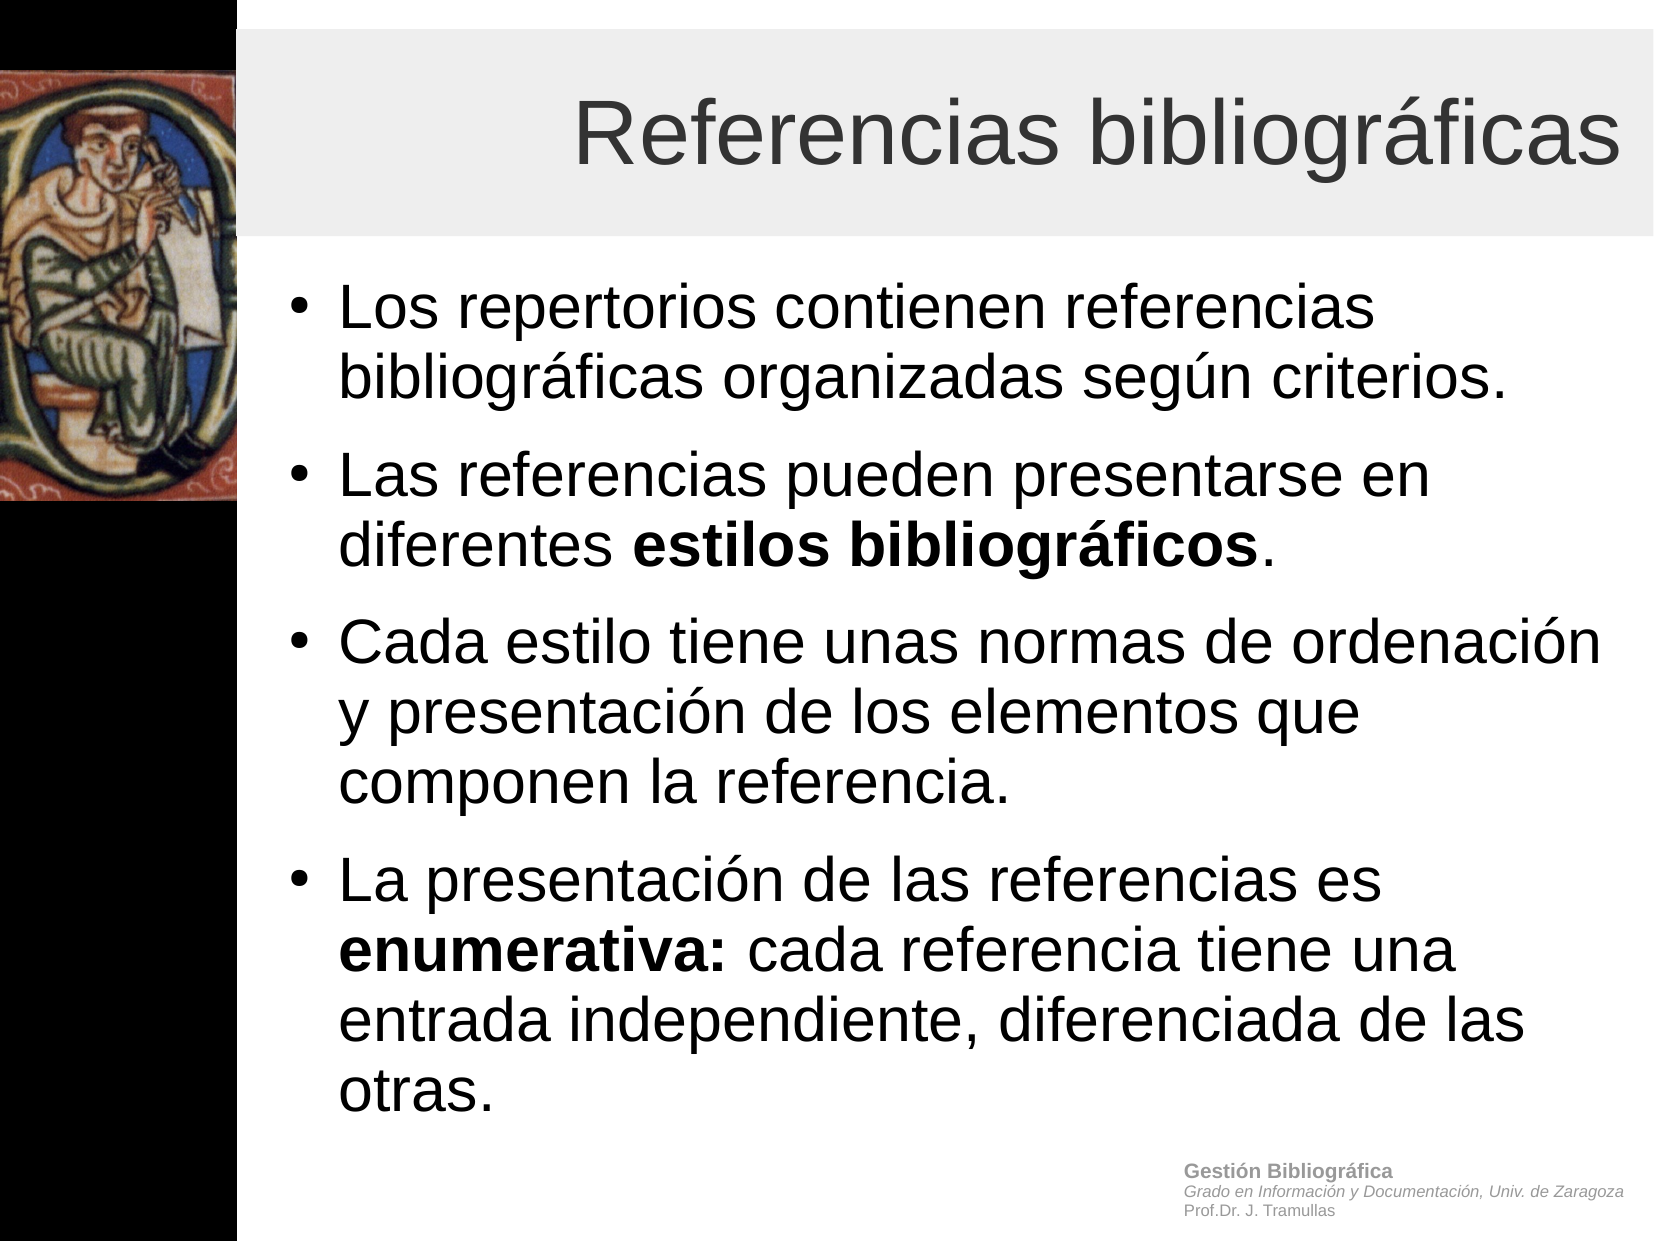

# Referencias bibliográficas
Los repertorios contienen referencias bibliográficas organizadas según criterios.
Las referencias pueden presentarse en diferentes estilos bibliográficos.
Cada estilo tiene unas normas de ordenación y presentación de los elementos que componen la referencia.
La presentación de las referencias es enumerativa: cada referencia tiene una entrada independiente, diferenciada de las otras.